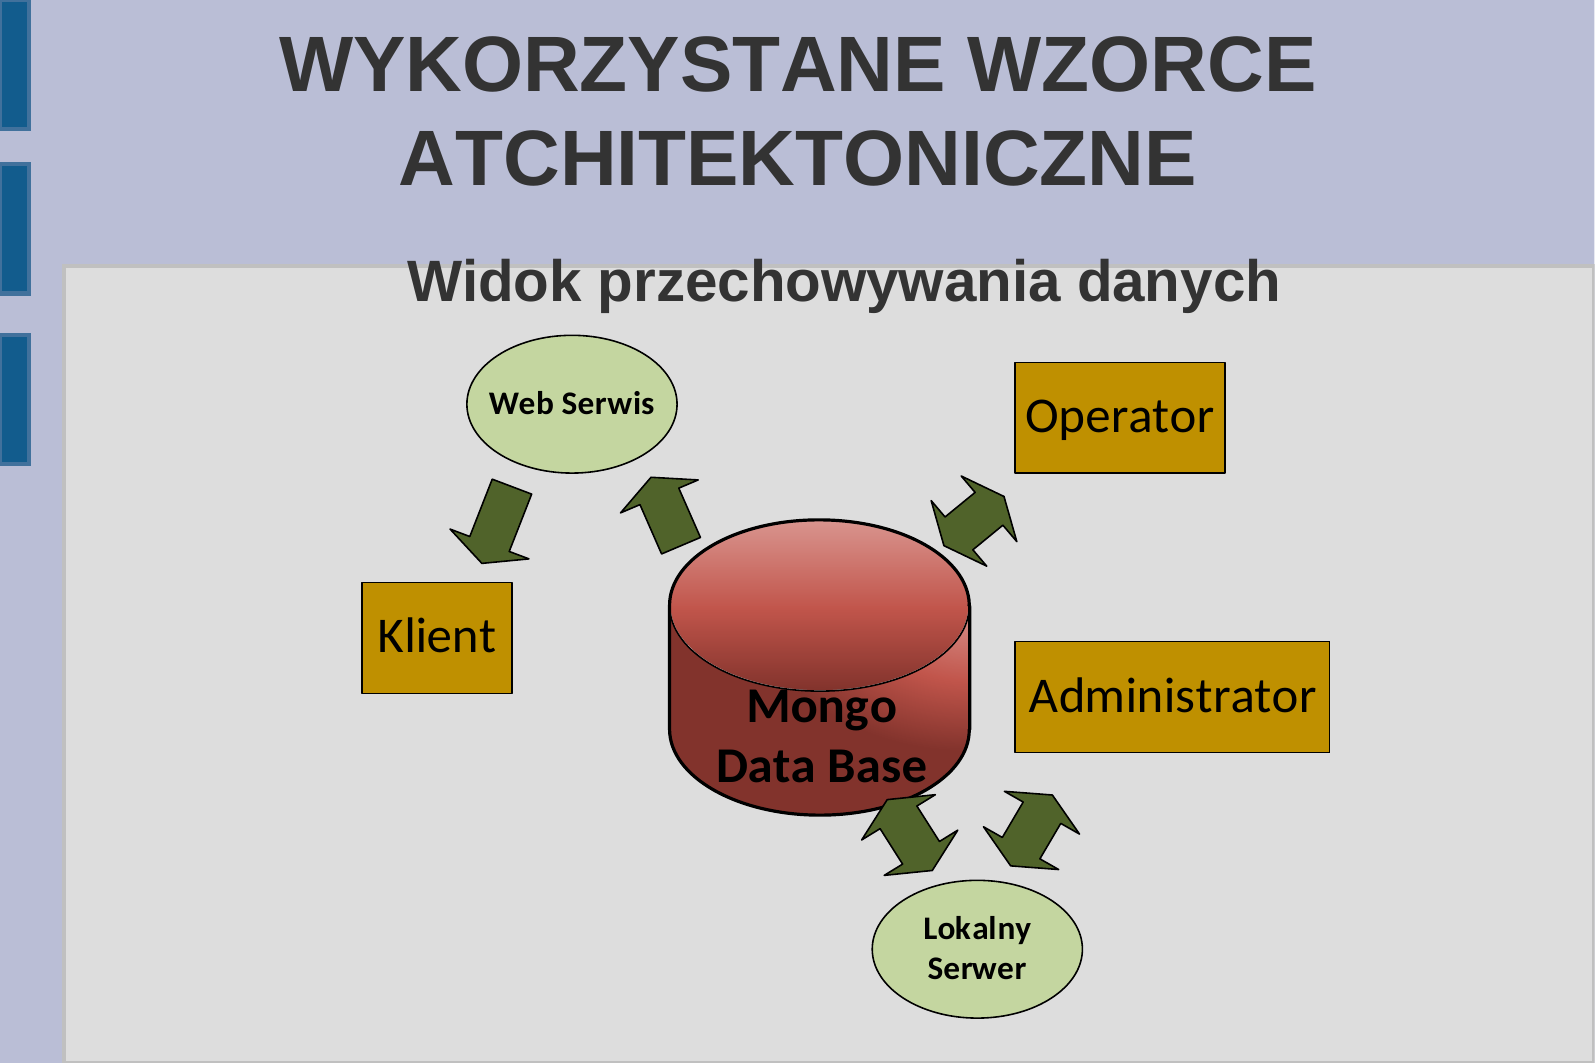

# WYKORZYSTANE WZORCE ATCHITEKTONICZNE
Widok przechowywania danych